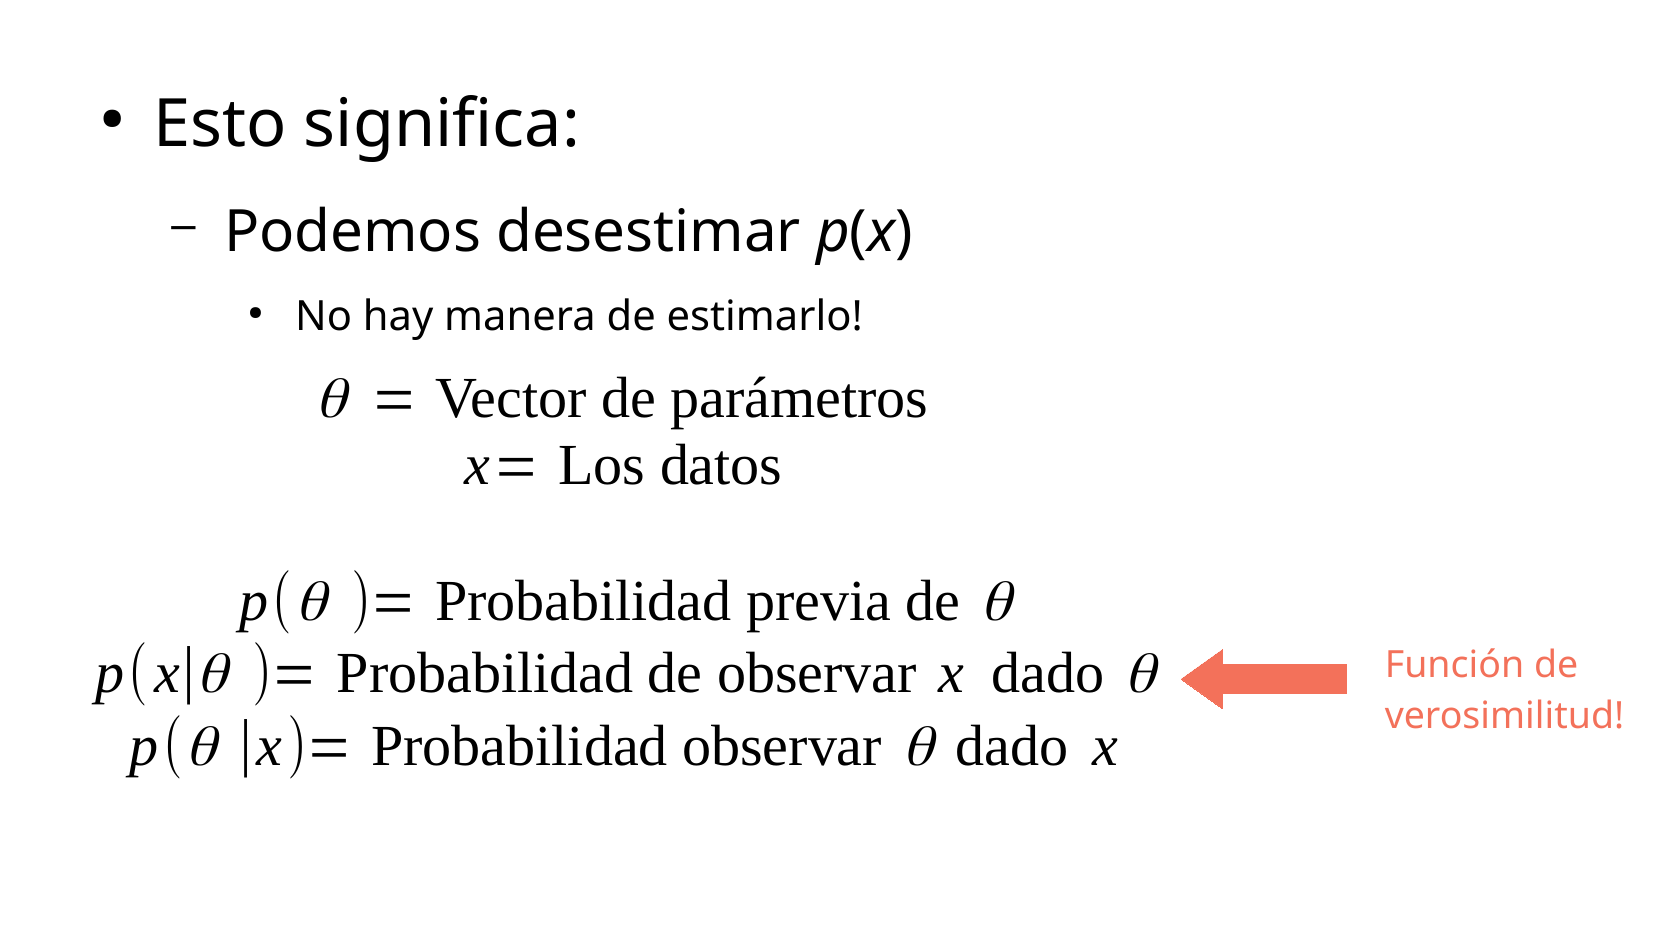

# Esto significa:
Podemos desestimar p(x)
No hay manera de estimarlo!
Función de verosimilitud!